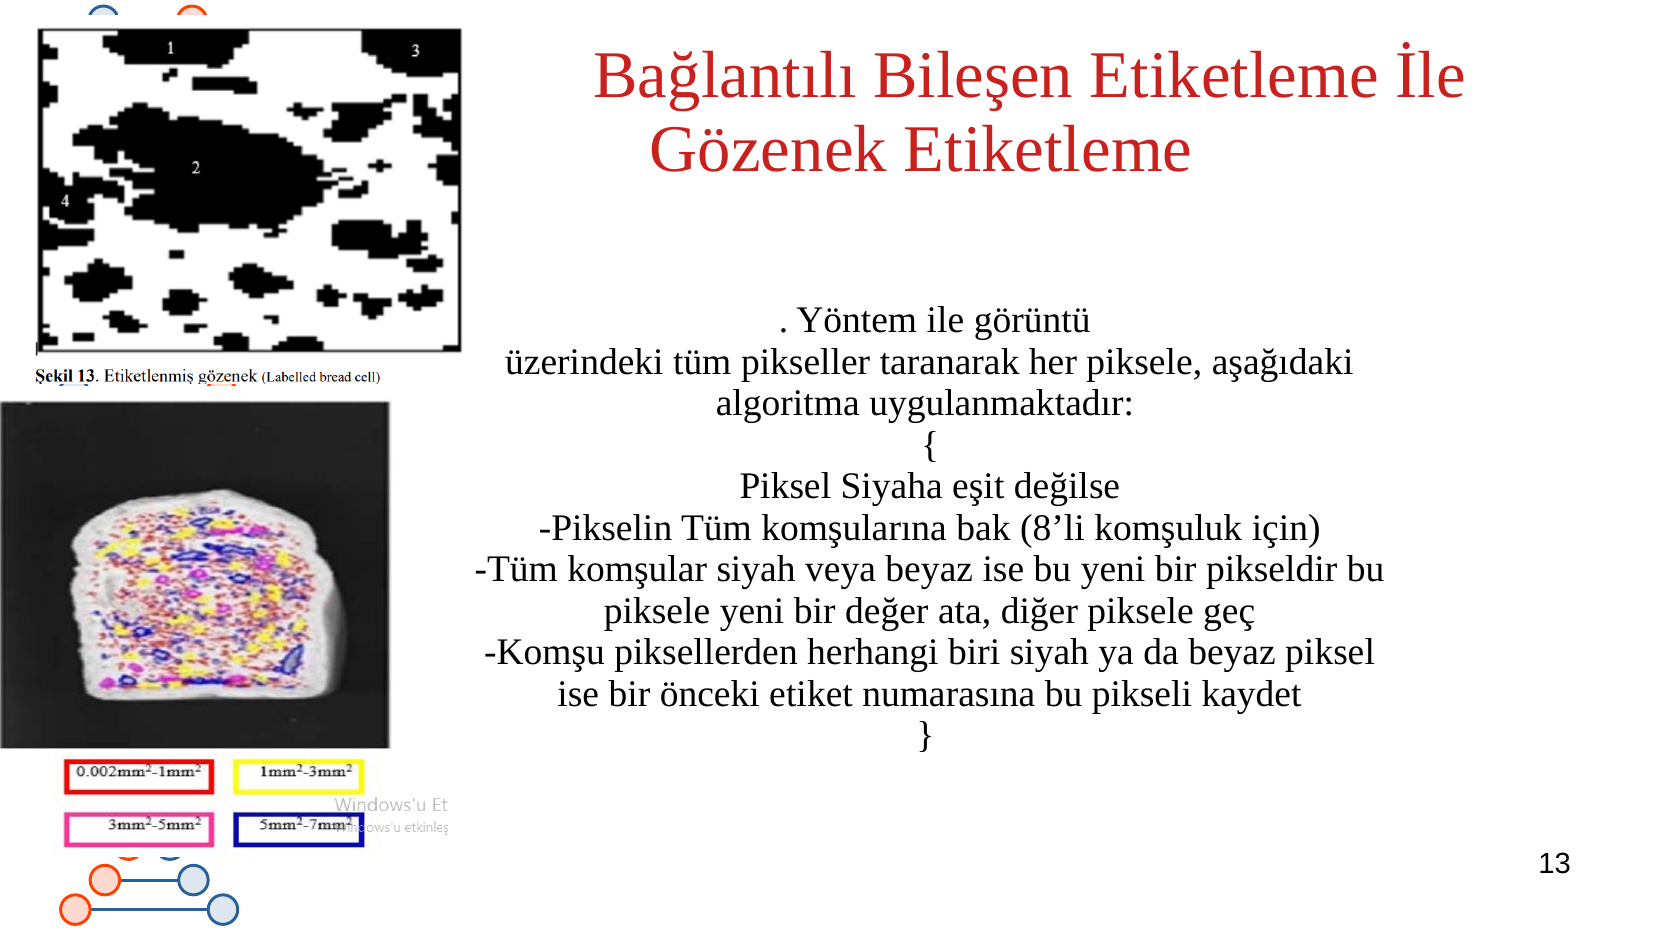

# Bağlantılı Bileşen Etiketleme İle Gözenek Etiketleme
 . Yöntem ile görüntü
üzerindeki tüm pikseller taranarak her piksele, aşağıdaki
algoritma uygulanmaktadır:
{
Piksel Siyaha eşit değilse
-Pikselin Tüm komşularına bak (8’li komşuluk için)
-Tüm komşular siyah veya beyaz ise bu yeni bir pikseldir bu
piksele yeni bir değer ata, diğer piksele geç
-Komşu piksellerden herhangi biri siyah ya da beyaz piksel
ise bir önceki etiket numarasına bu pikseli kaydet
}
13